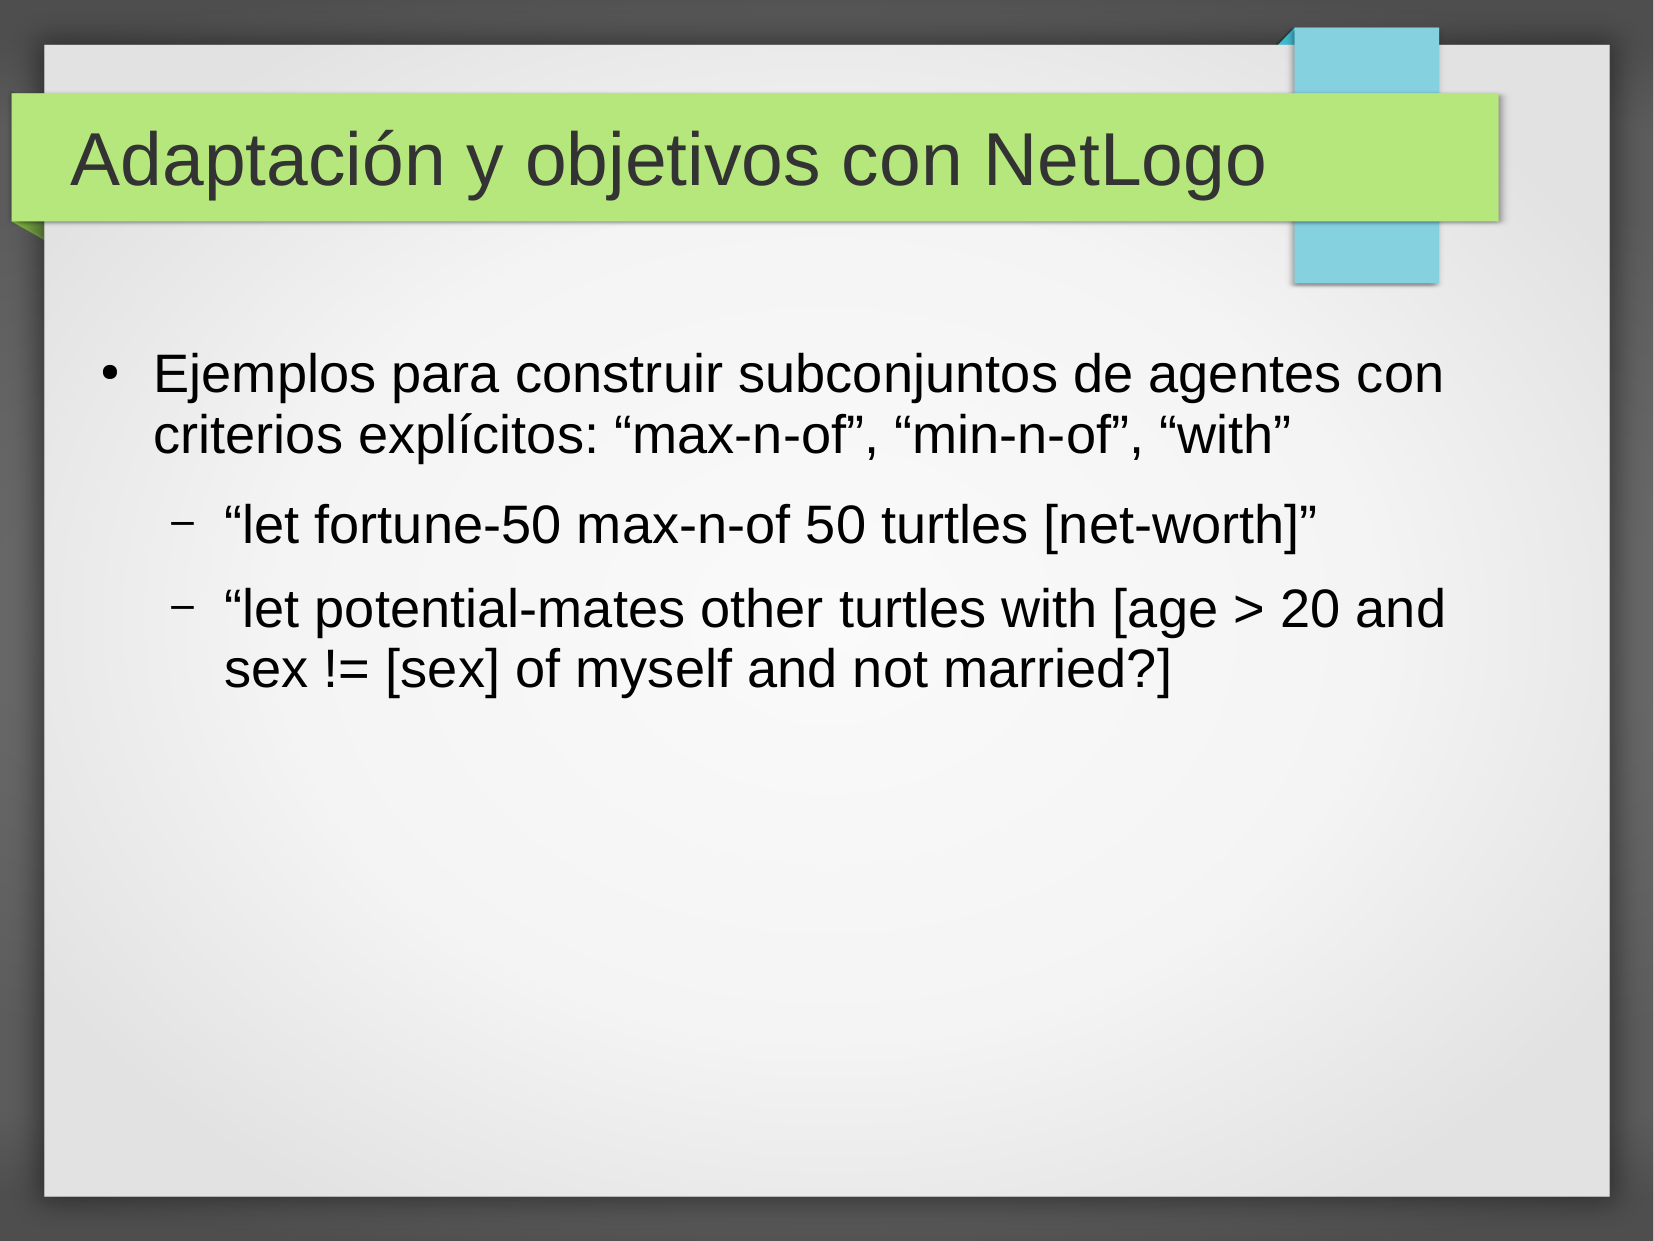

# Adaptación y objetivos con NetLogo
Ejemplos para construir subconjuntos de agentes con criterios explícitos: “max-n-of”, “min-n-of”, “with”
“let fortune-50 max-n-of 50 turtles [net-worth]”
“let potential-mates other turtles with [age > 20 and sex != [sex] of myself and not married?]